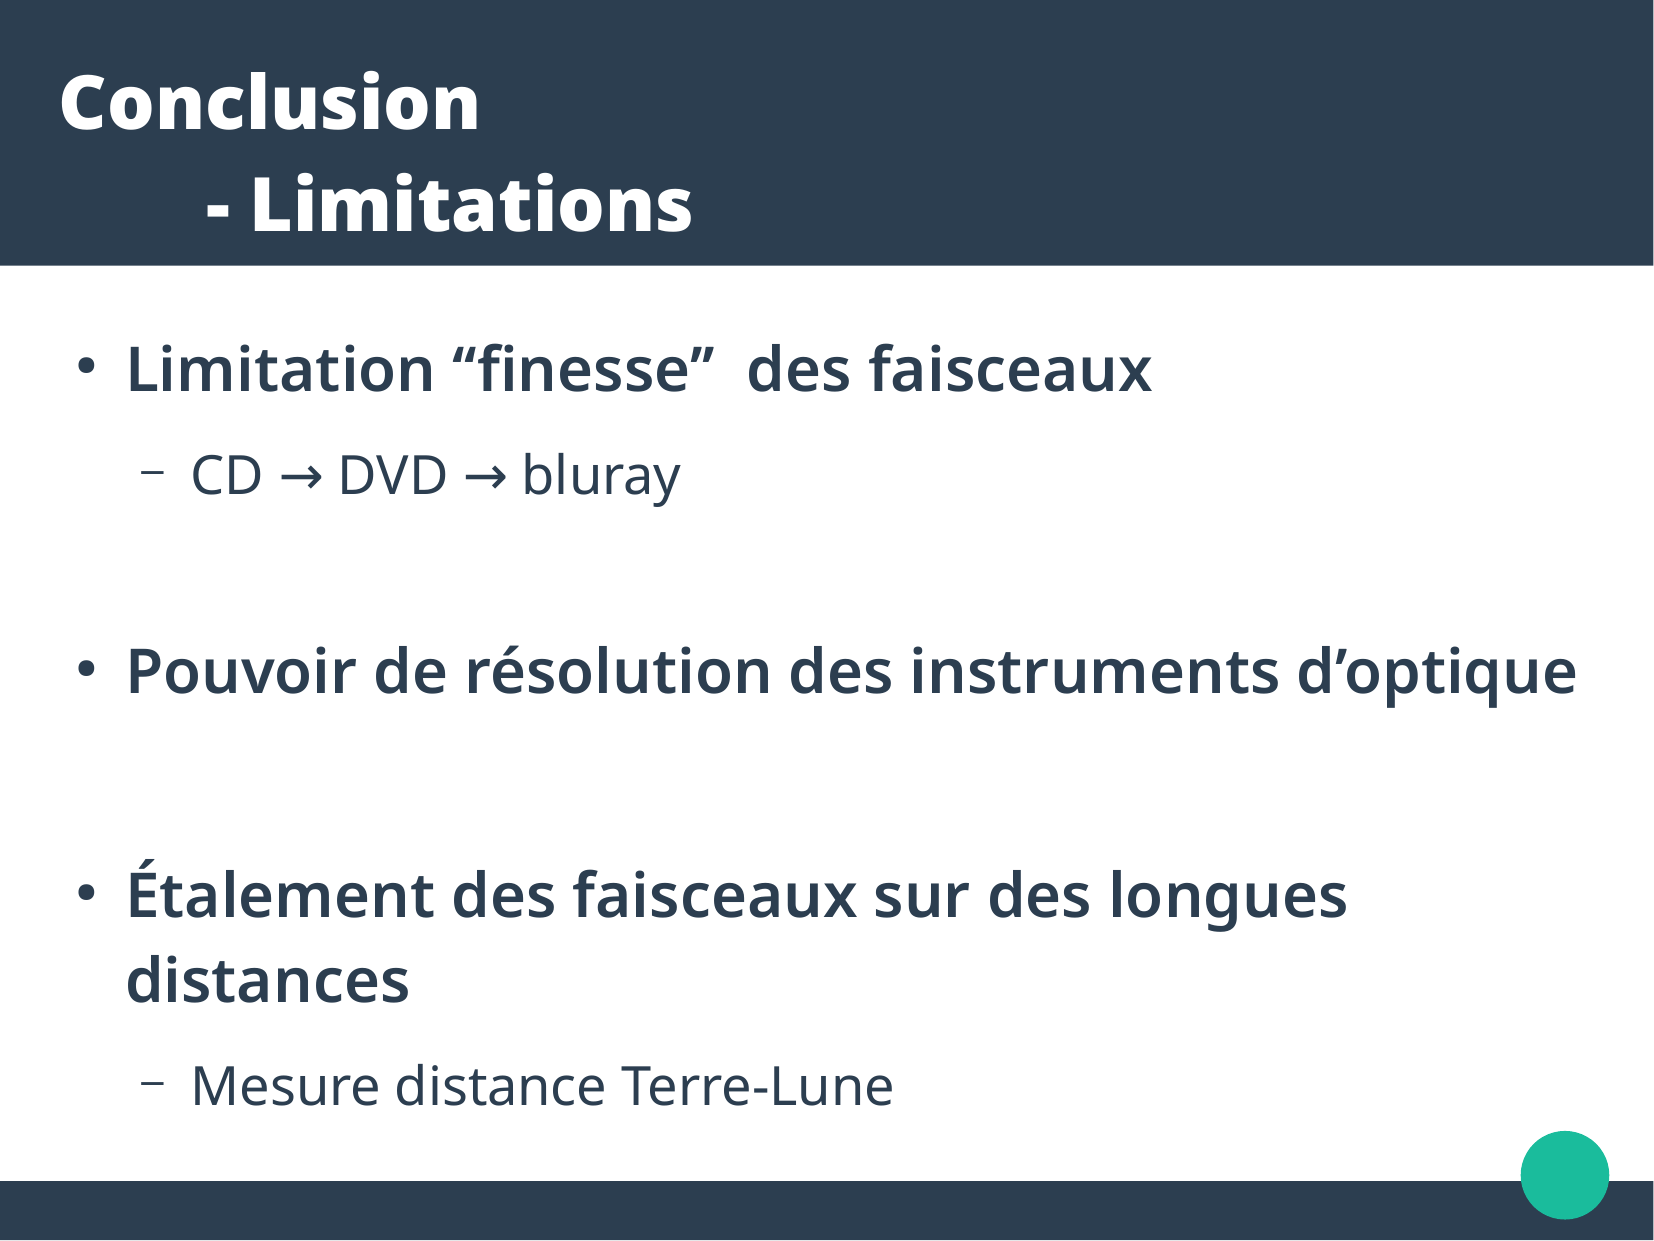

# Conclusion - Limitations
Limitation ‘‘finesse’’ des faisceaux
CD → DVD → bluray
Pouvoir de résolution des instruments d’optique
Étalement des faisceaux sur des longues distances
Mesure distance Terre-Lune